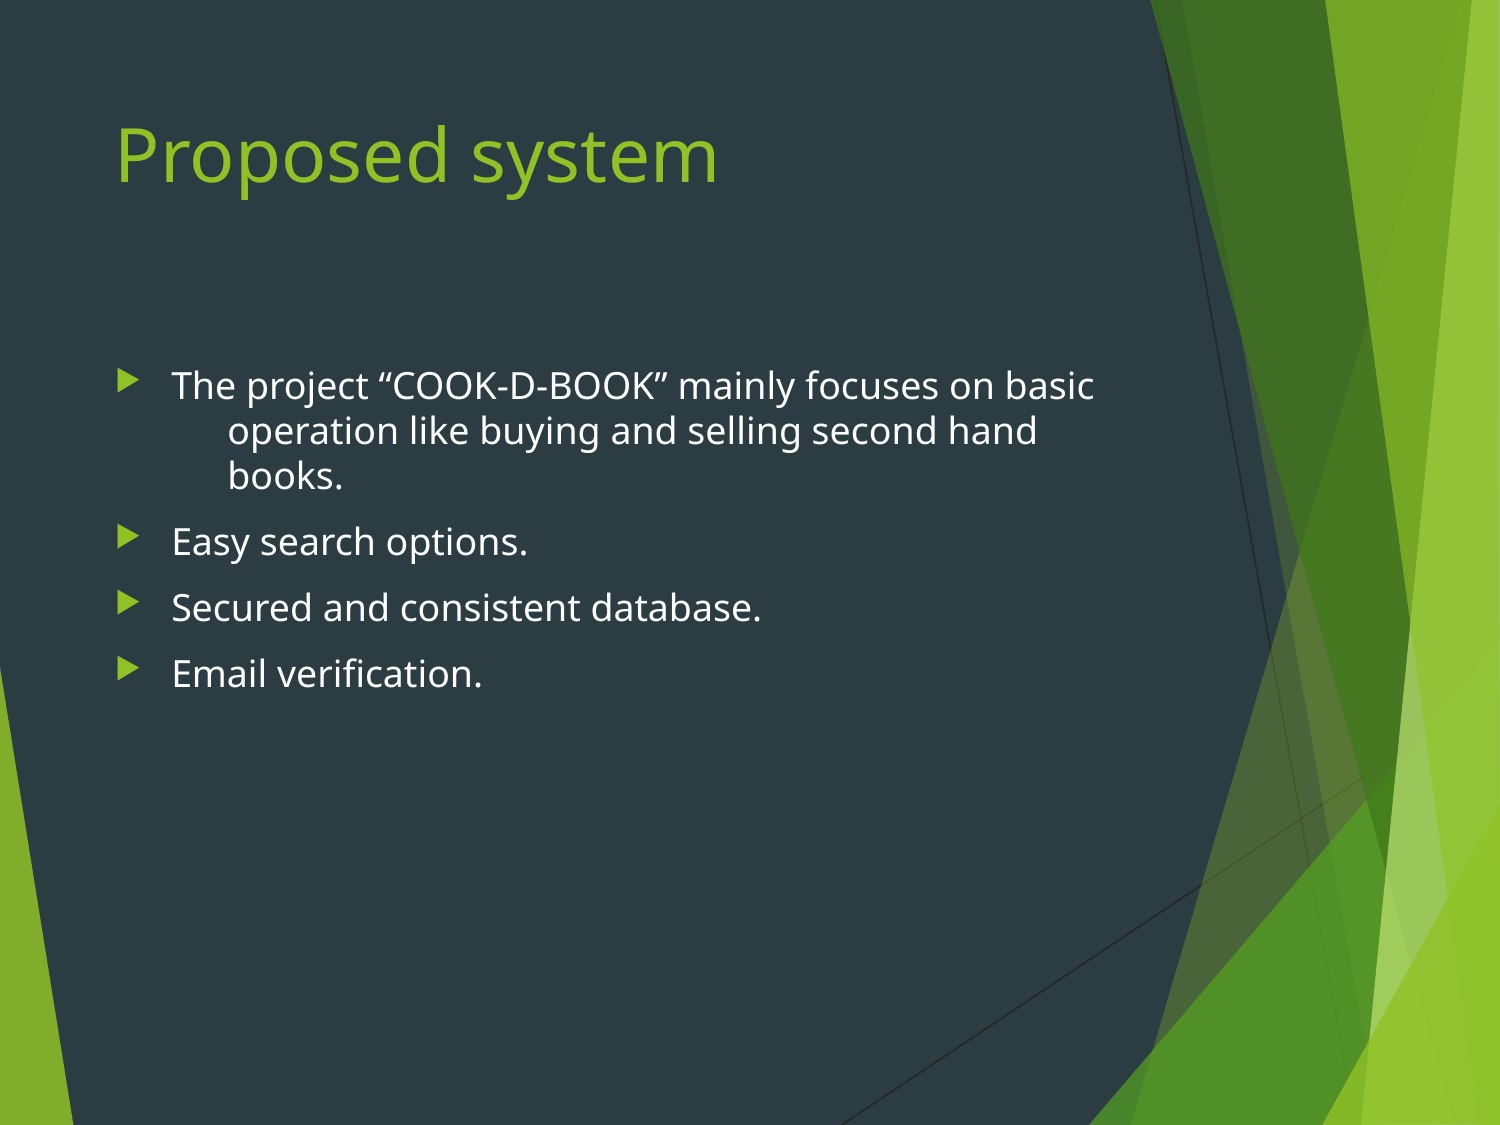

# Proposed system
The project “COOK-D-BOOK” mainly focuses on basic operation like buying and selling second hand books.
Easy search options.
Secured and consistent database.
Email verification.